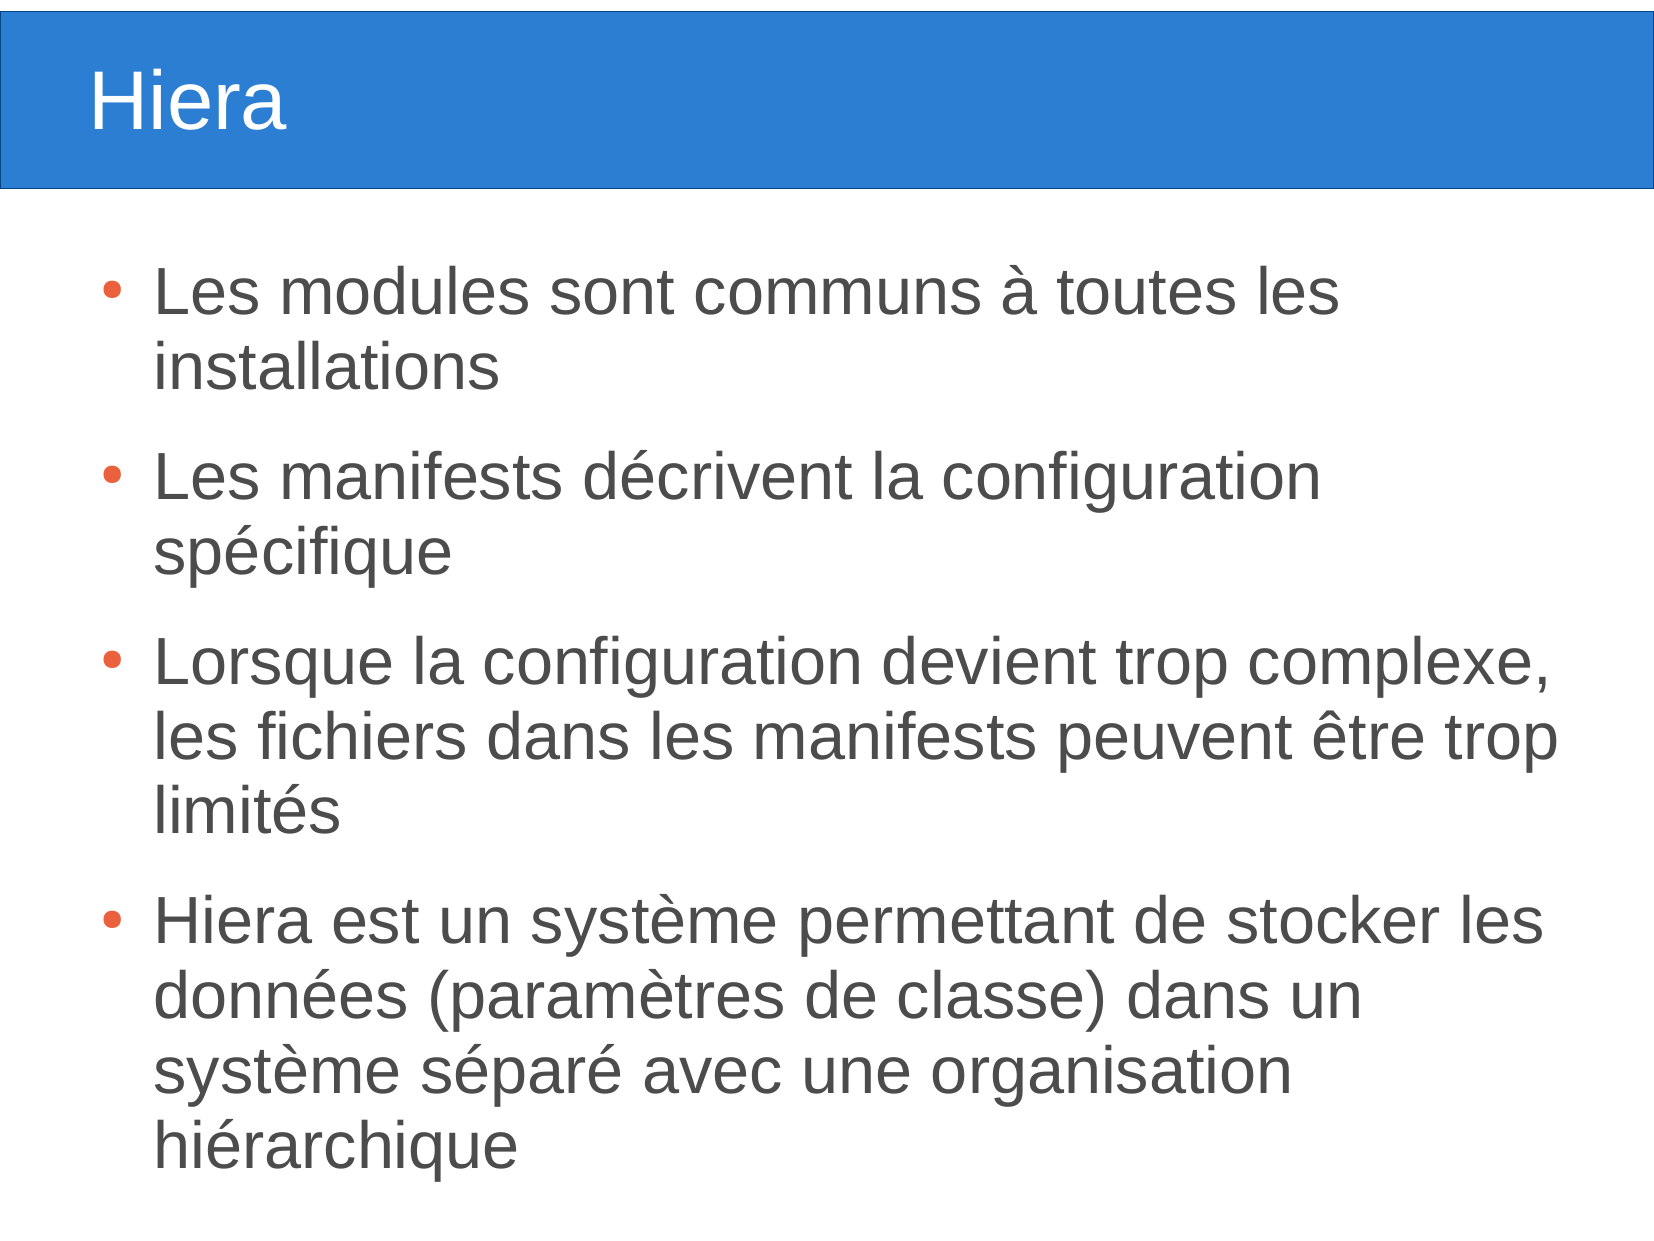

# Hiera
Les modules sont communs à toutes les installations
Les manifests décrivent la configuration spécifique
Lorsque la configuration devient trop complexe, les fichiers dans les manifests peuvent être trop limités
Hiera est un système permettant de stocker les données (paramètres de classe) dans un système séparé avec une organisation hiérarchique